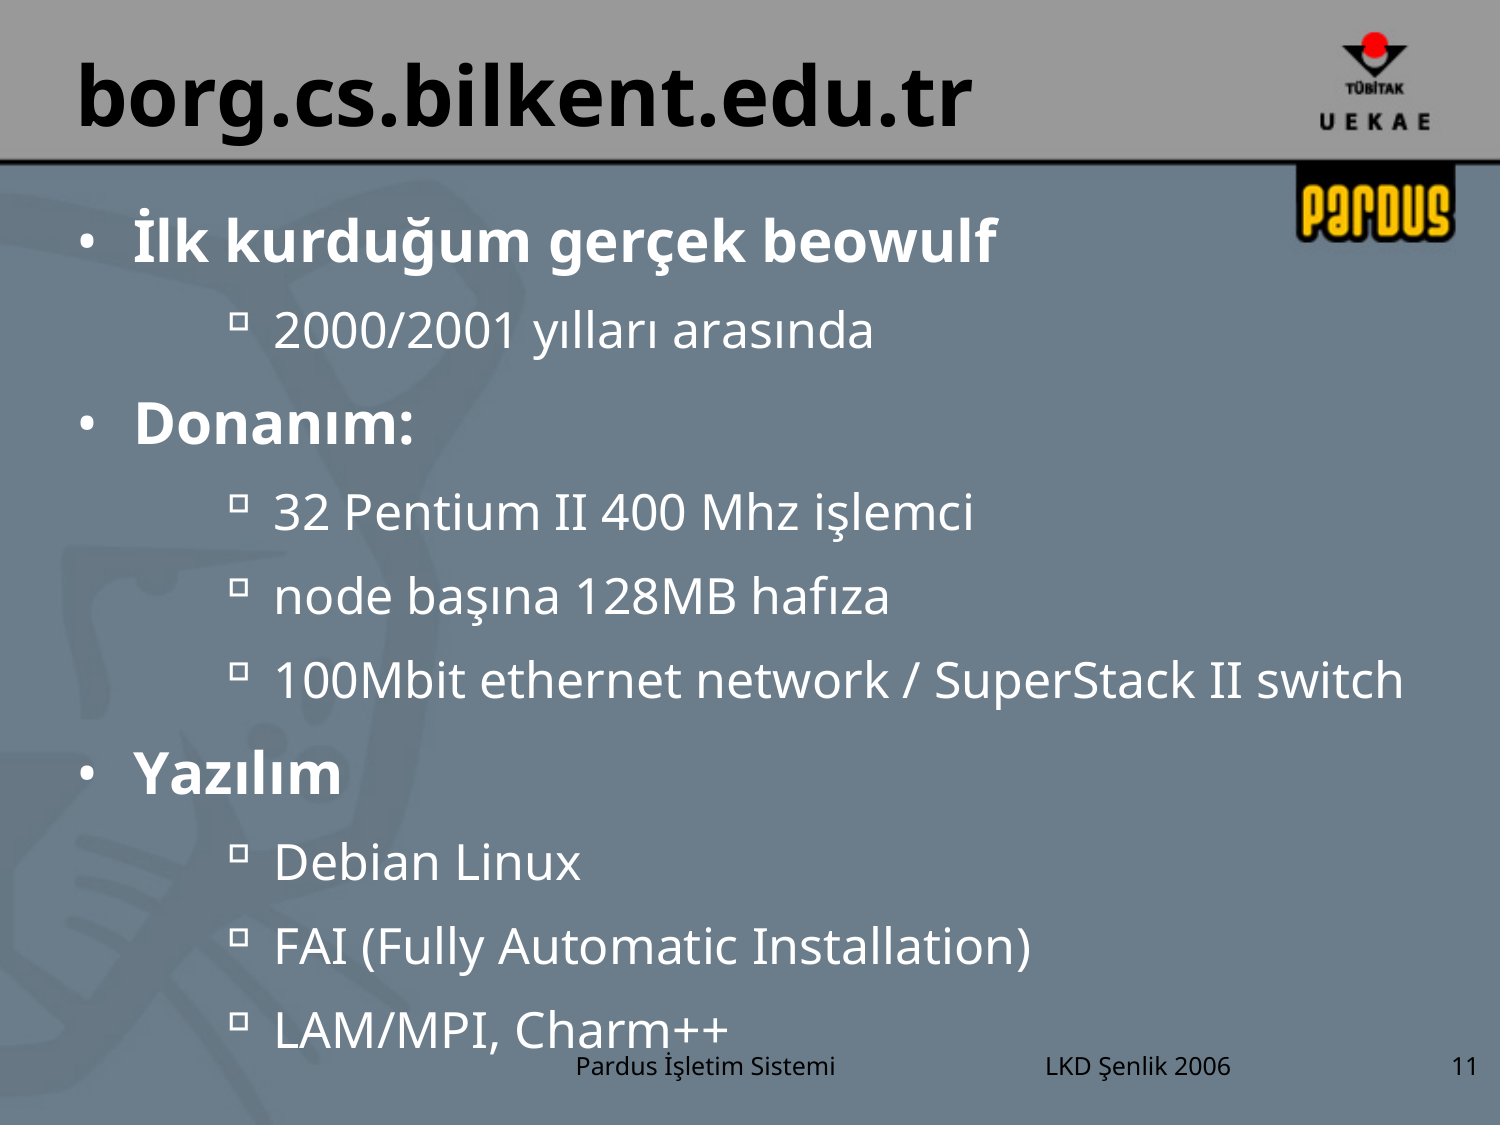

# borg.cs.bilkent.edu.tr
İlk kurduğum gerçek beowulf
2000/2001 yılları arasında
Donanım:
32 Pentium II 400 Mhz işlemci
node başına 128MB hafıza
100Mbit ethernet network / SuperStack II switch
Yazılım
Debian Linux
FAI (Fully Automatic Installation)
LAM/MPI, Charm++